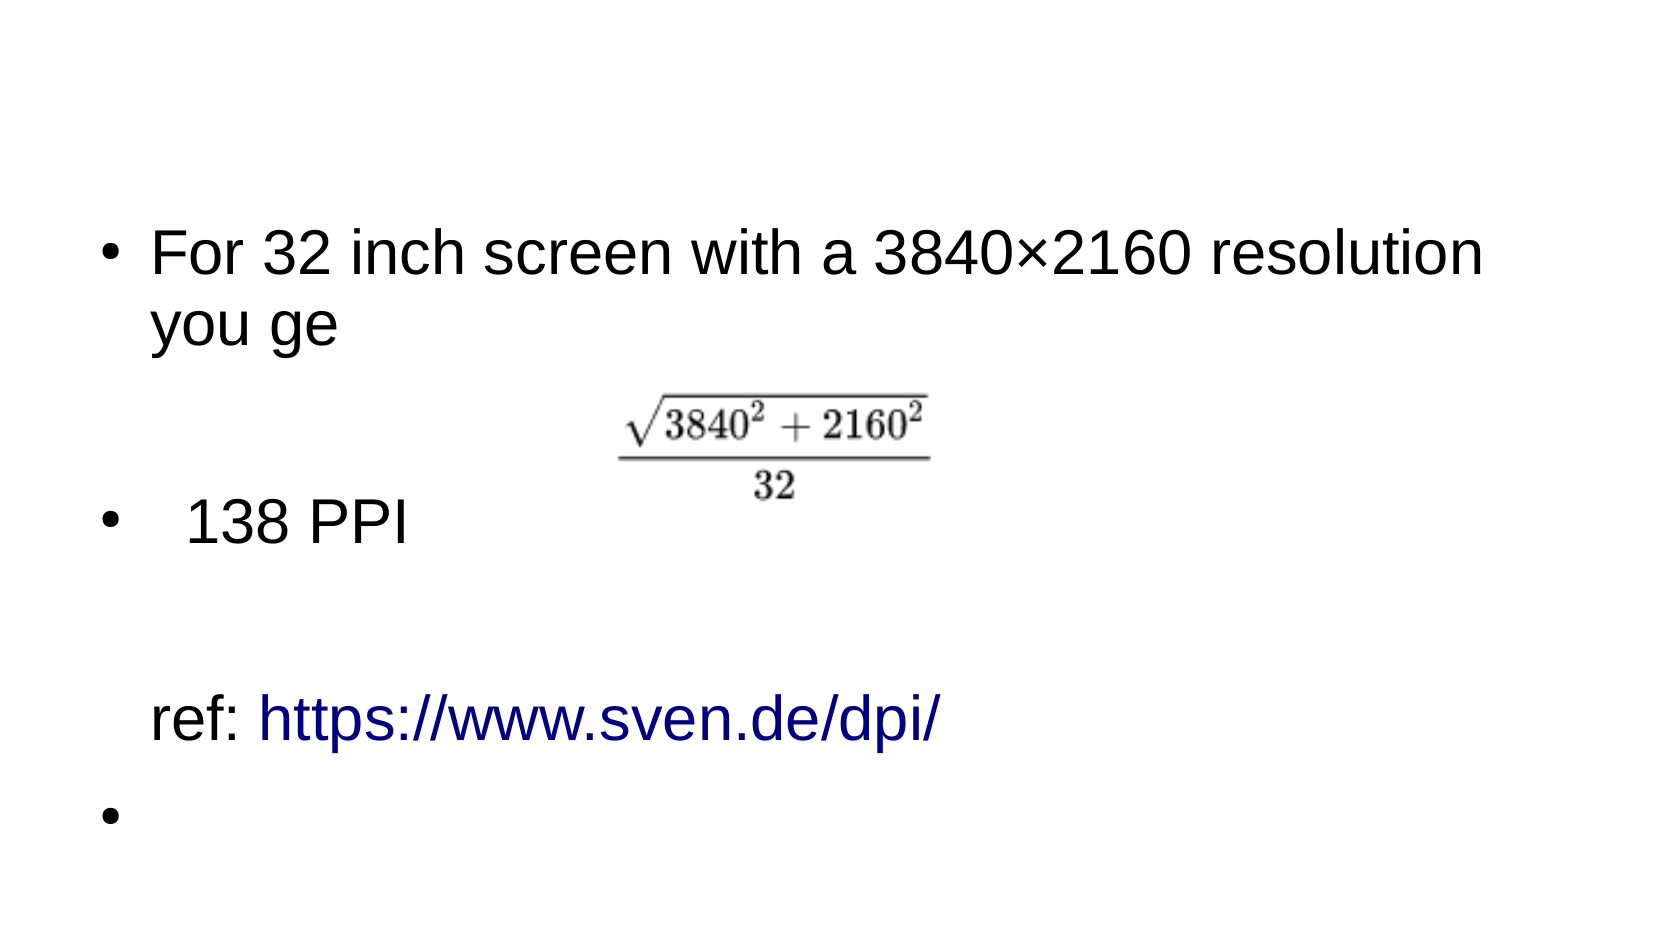

#
For 32 inch screen with a 3840×2160 resolution you ge
 138 PPI
ref: https://www.sven.de/dpi/